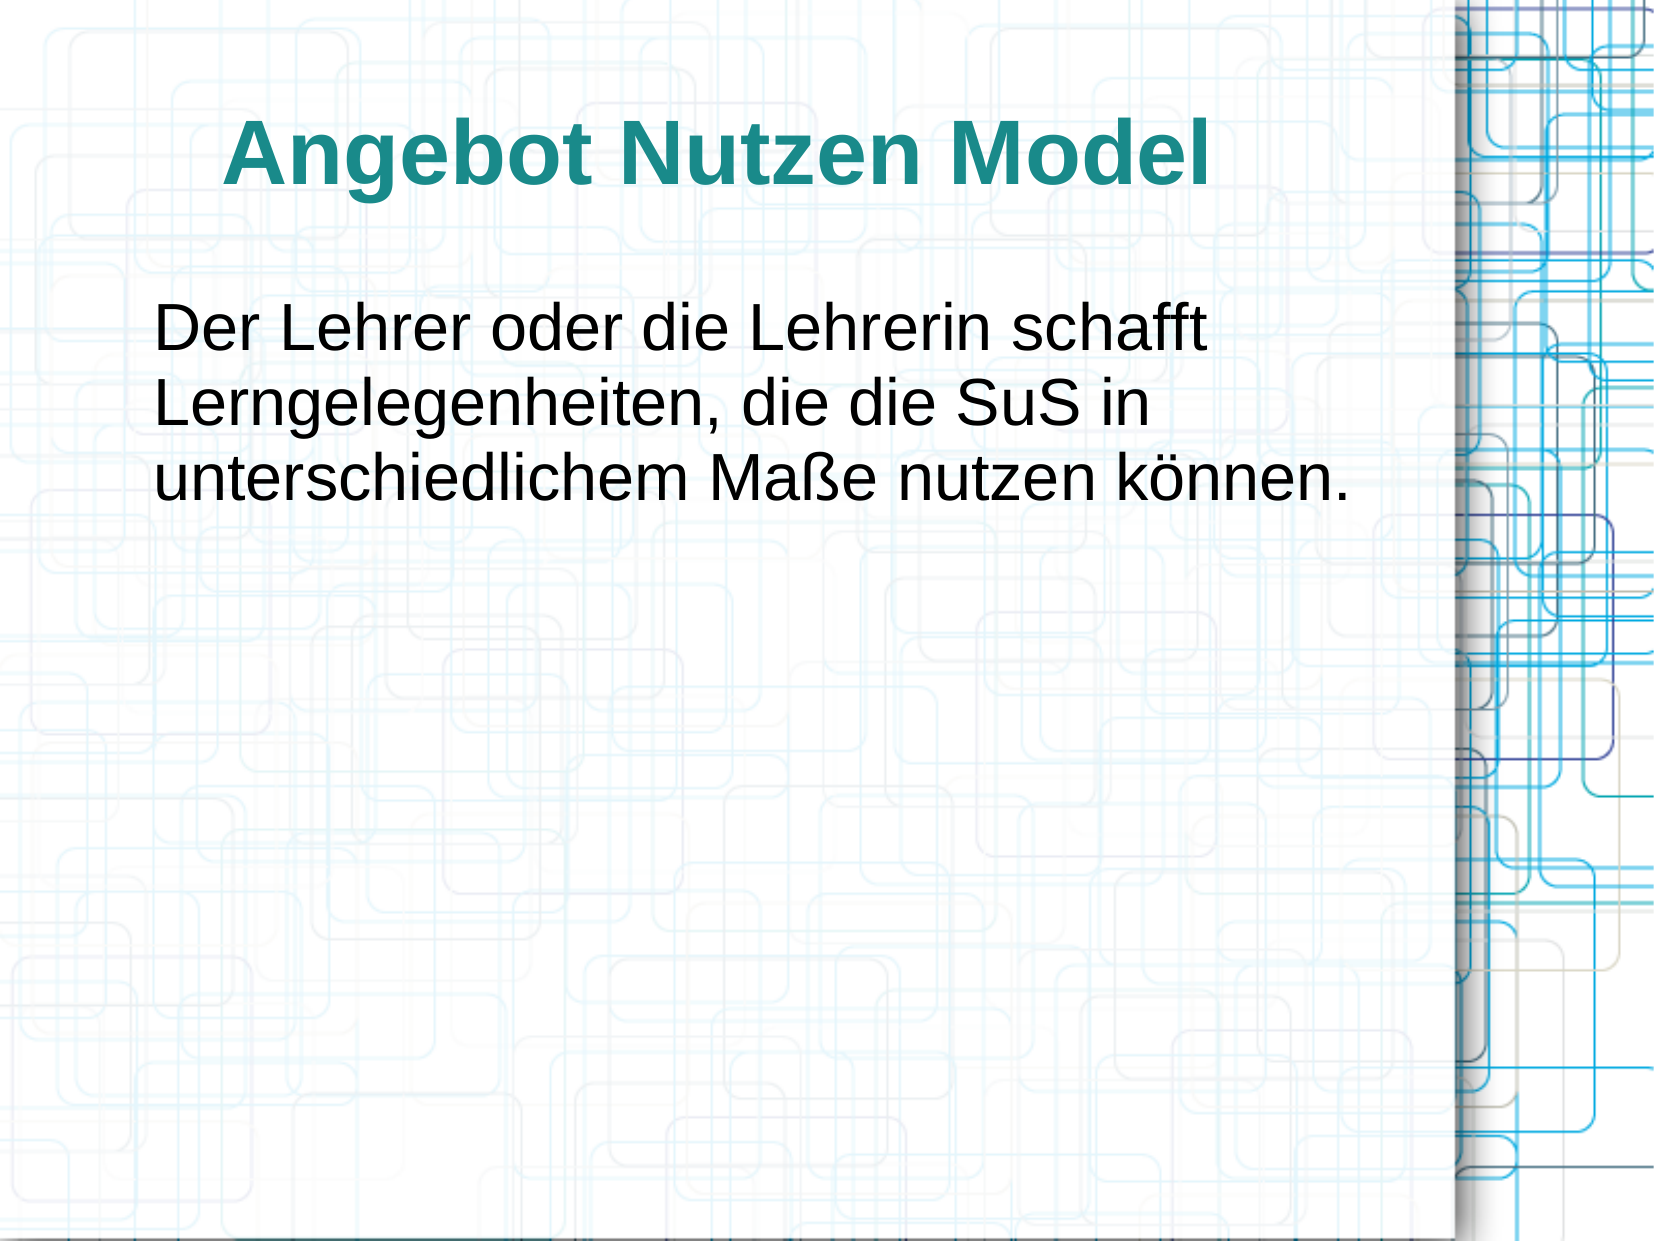

# Angebot Nutzen Model
Der Lehrer oder die Lehrerin schafft Lerngelegenheiten, die die SuS in unterschiedlichem Maße nutzen können.